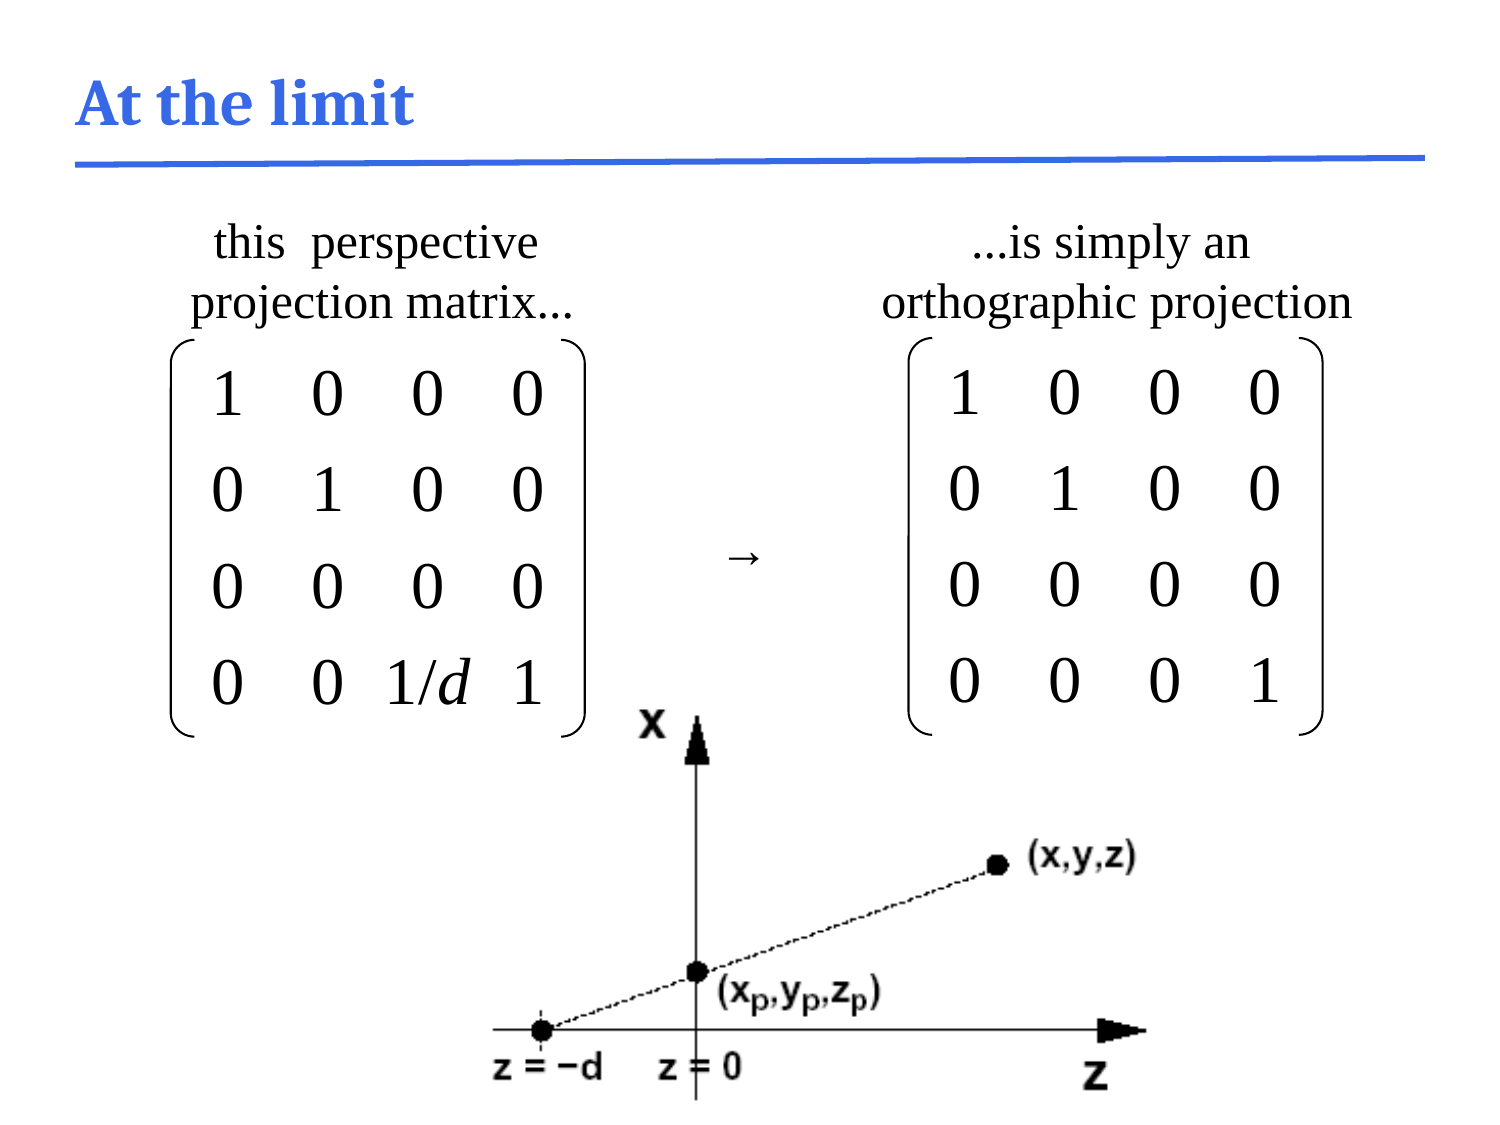

# At the limit
this perspective
projection matrix...
...is simply an
orthographic projection
1
0
0
0
0
1
0
0
0
0
0
0
0
0
0
1
1
0
0
0
0
1
0
0
0
0
0
1/d
0
0
0
1
→